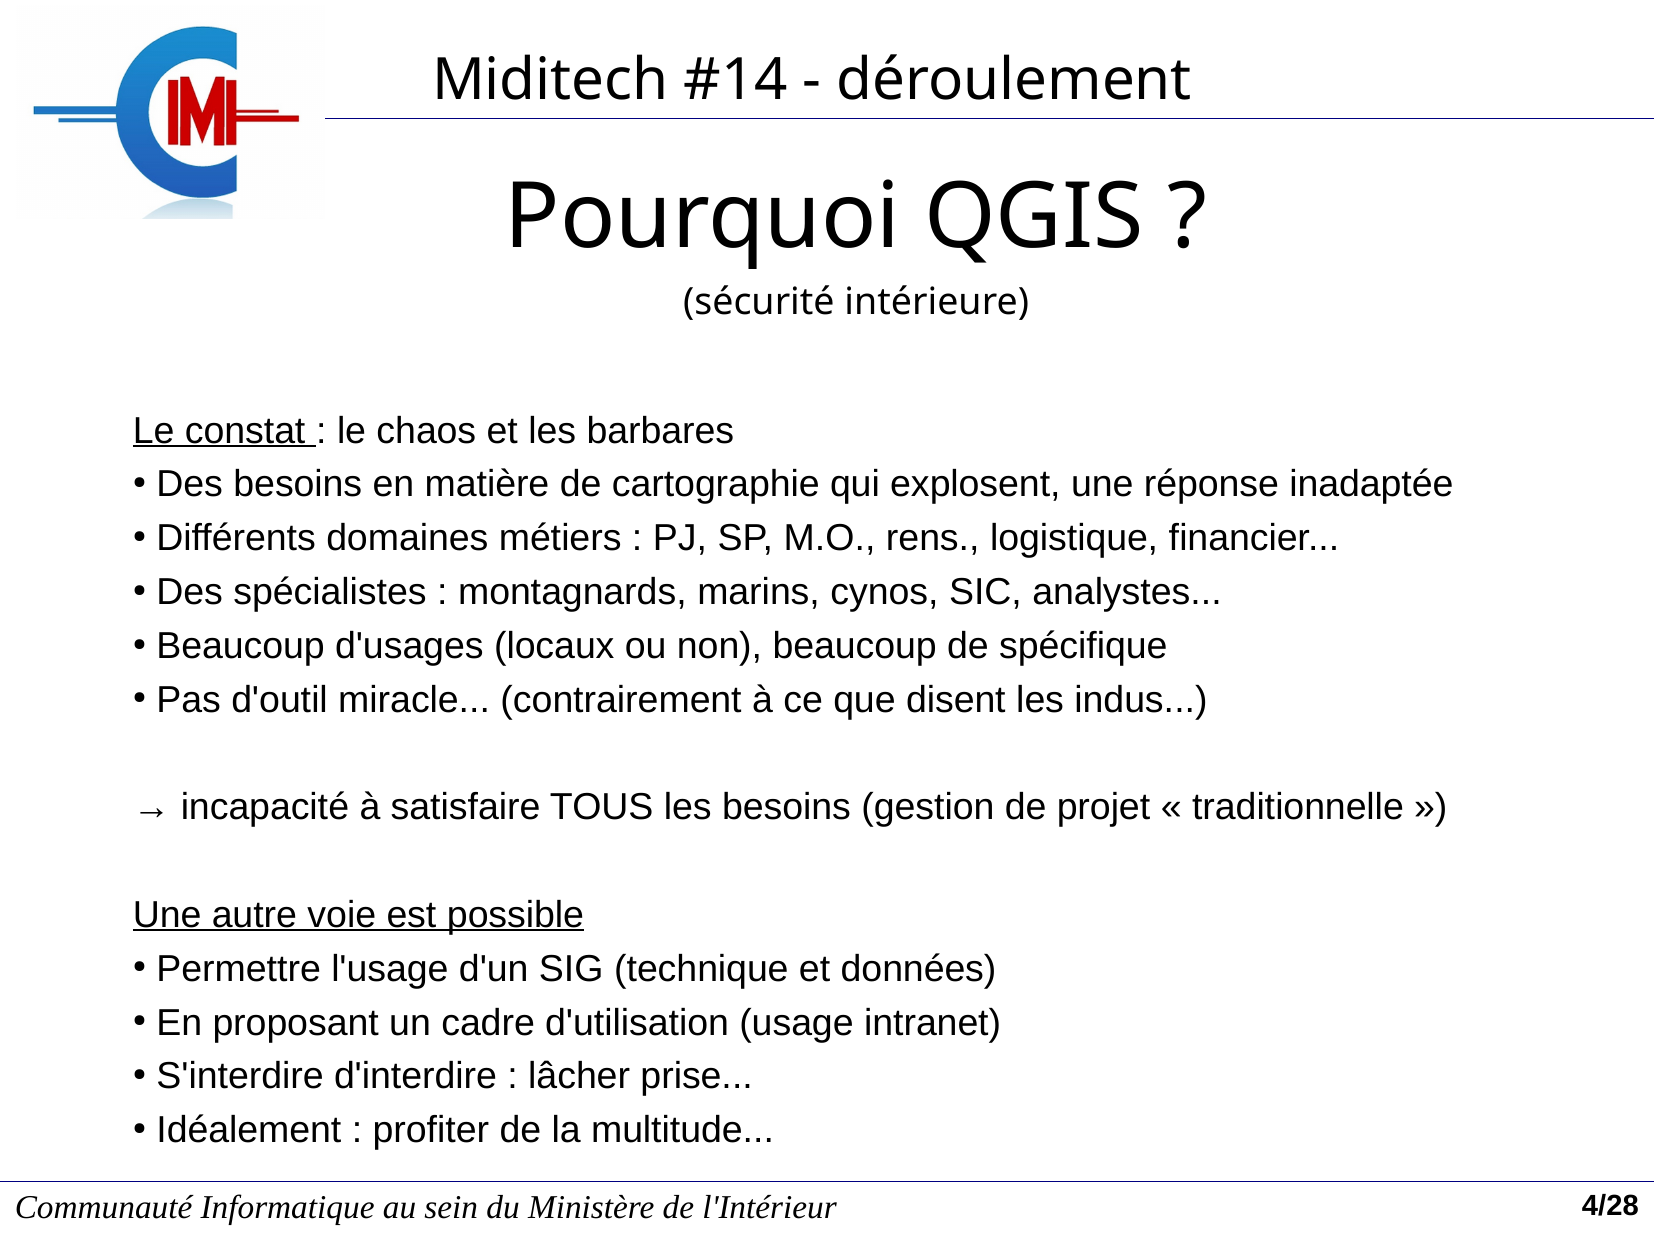

Miditech #14 - déroulement
Pourquoi QGIS ?
(sécurité intérieure)
Le constat : le chaos et les barbares
 Des besoins en matière de cartographie qui explosent, une réponse inadaptée
 Différents domaines métiers : PJ, SP, M.O., rens., logistique, financier...
 Des spécialistes : montagnards, marins, cynos, SIC, analystes...
 Beaucoup d'usages (locaux ou non), beaucoup de spécifique
 Pas d'outil miracle... (contrairement à ce que disent les indus...)
→ incapacité à satisfaire TOUS les besoins (gestion de projet « traditionnelle »)
Une autre voie est possible
 Permettre l'usage d'un SIG (technique et données)
 En proposant un cadre d'utilisation (usage intranet)
 S'interdire d'interdire : lâcher prise...
 Idéalement : profiter de la multitude...